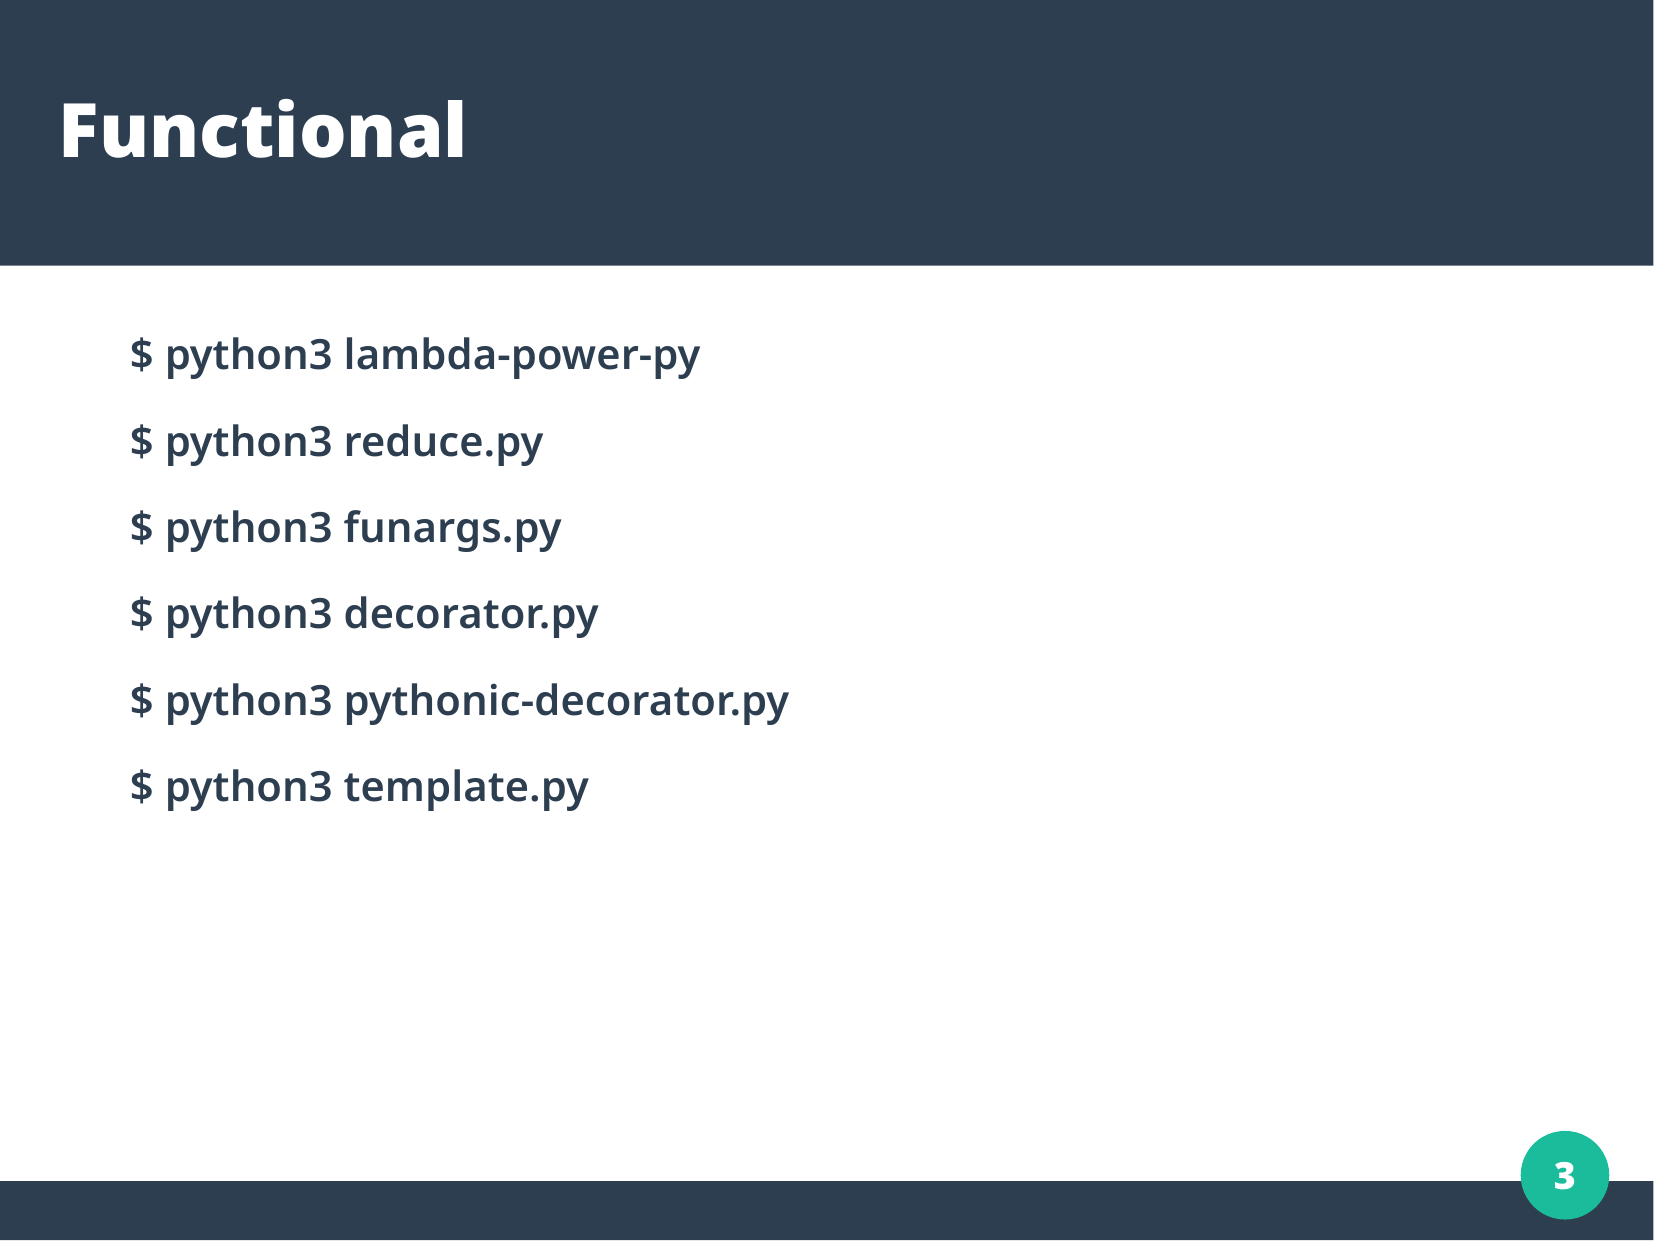

# Functional
$ python3 lambda-power-py
$ python3 reduce.py
$ python3 funargs.py
$ python3 decorator.py
$ python3 pythonic-decorator.py
$ python3 template.py
3